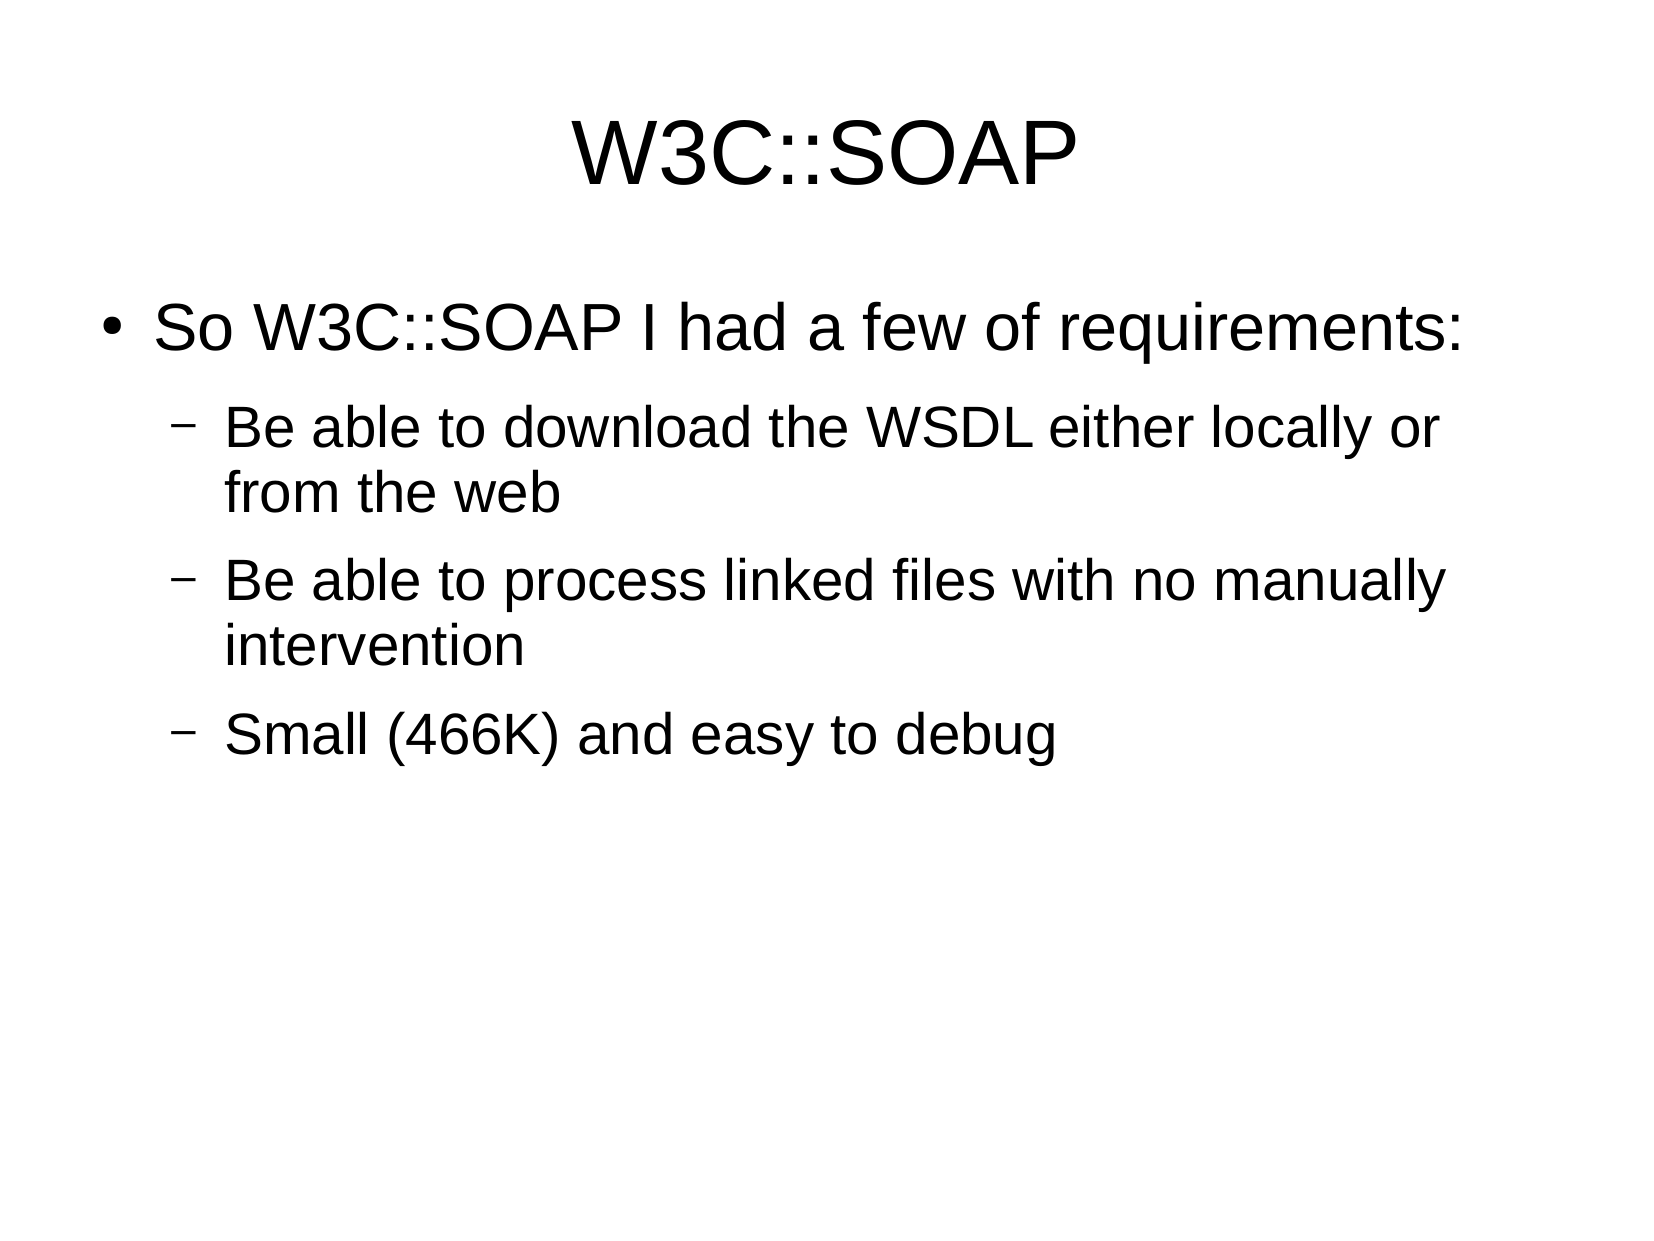

# W3C::SOAP
So W3C::SOAP I had a few of requirements:
Be able to download the WSDL either locally or from the web
Be able to process linked files with no manually intervention
Small (466K) and easy to debug